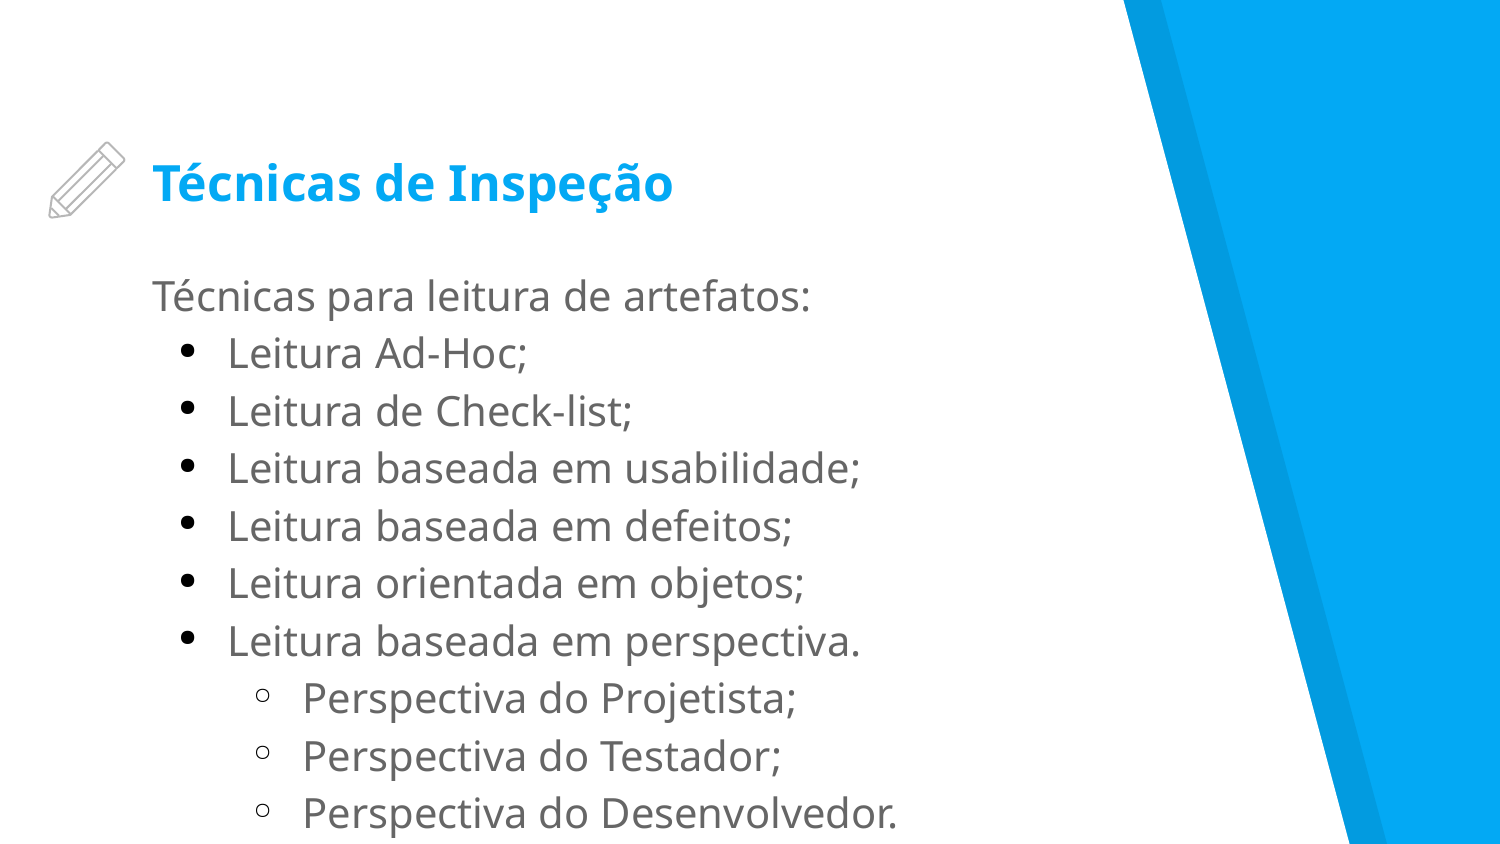

Técnicas de Inspeção
Técnicas para leitura de artefatos:
Leitura Ad-Hoc;
Leitura de Check-list;
Leitura baseada em usabilidade;
Leitura baseada em defeitos;
Leitura orientada em objetos;
Leitura baseada em perspectiva.
Perspectiva do Projetista;
Perspectiva do Testador;
Perspectiva do Desenvolvedor.